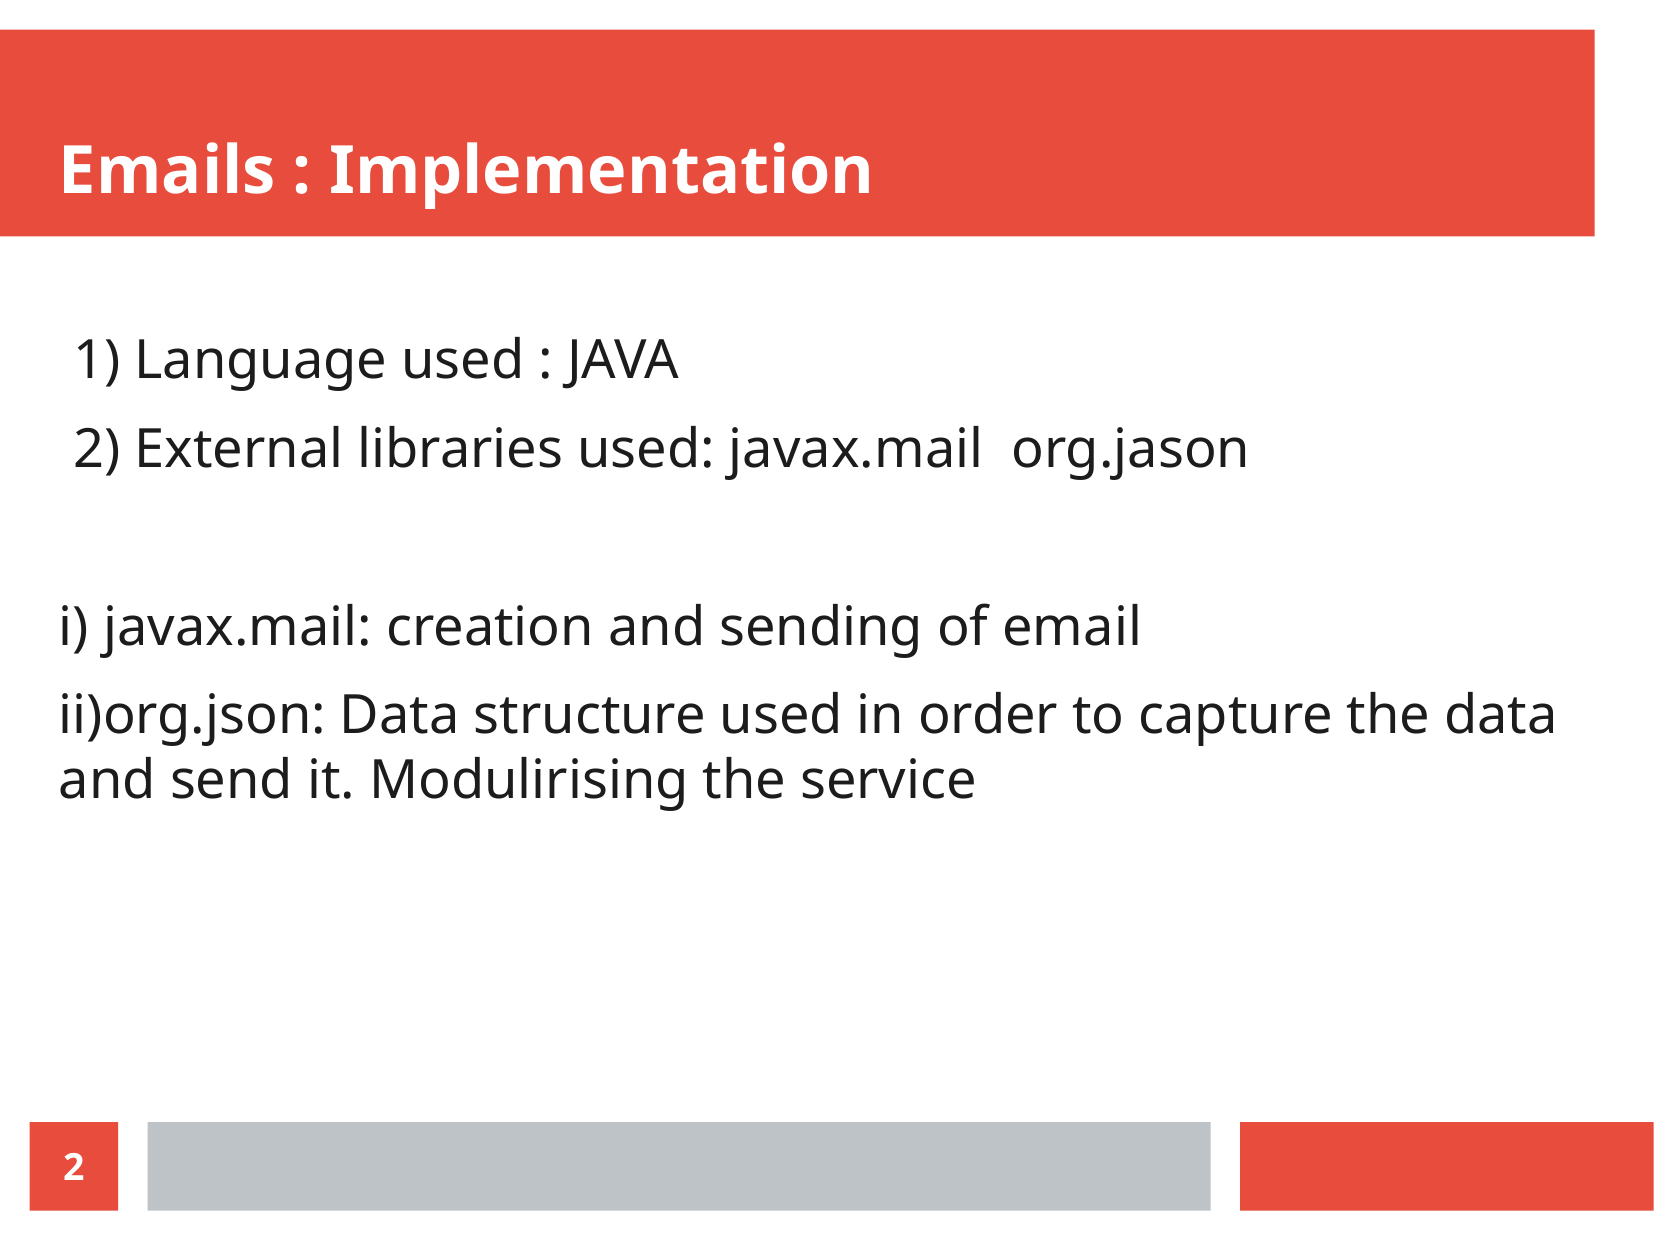

# Emails : Implementation
 1) Language used : JAVA
 2) External libraries used: javax.mail org.jason
i) javax.mail: creation and sending of email
ii)org.json: Data structure used in order to capture the data and send it. Modulirising the service